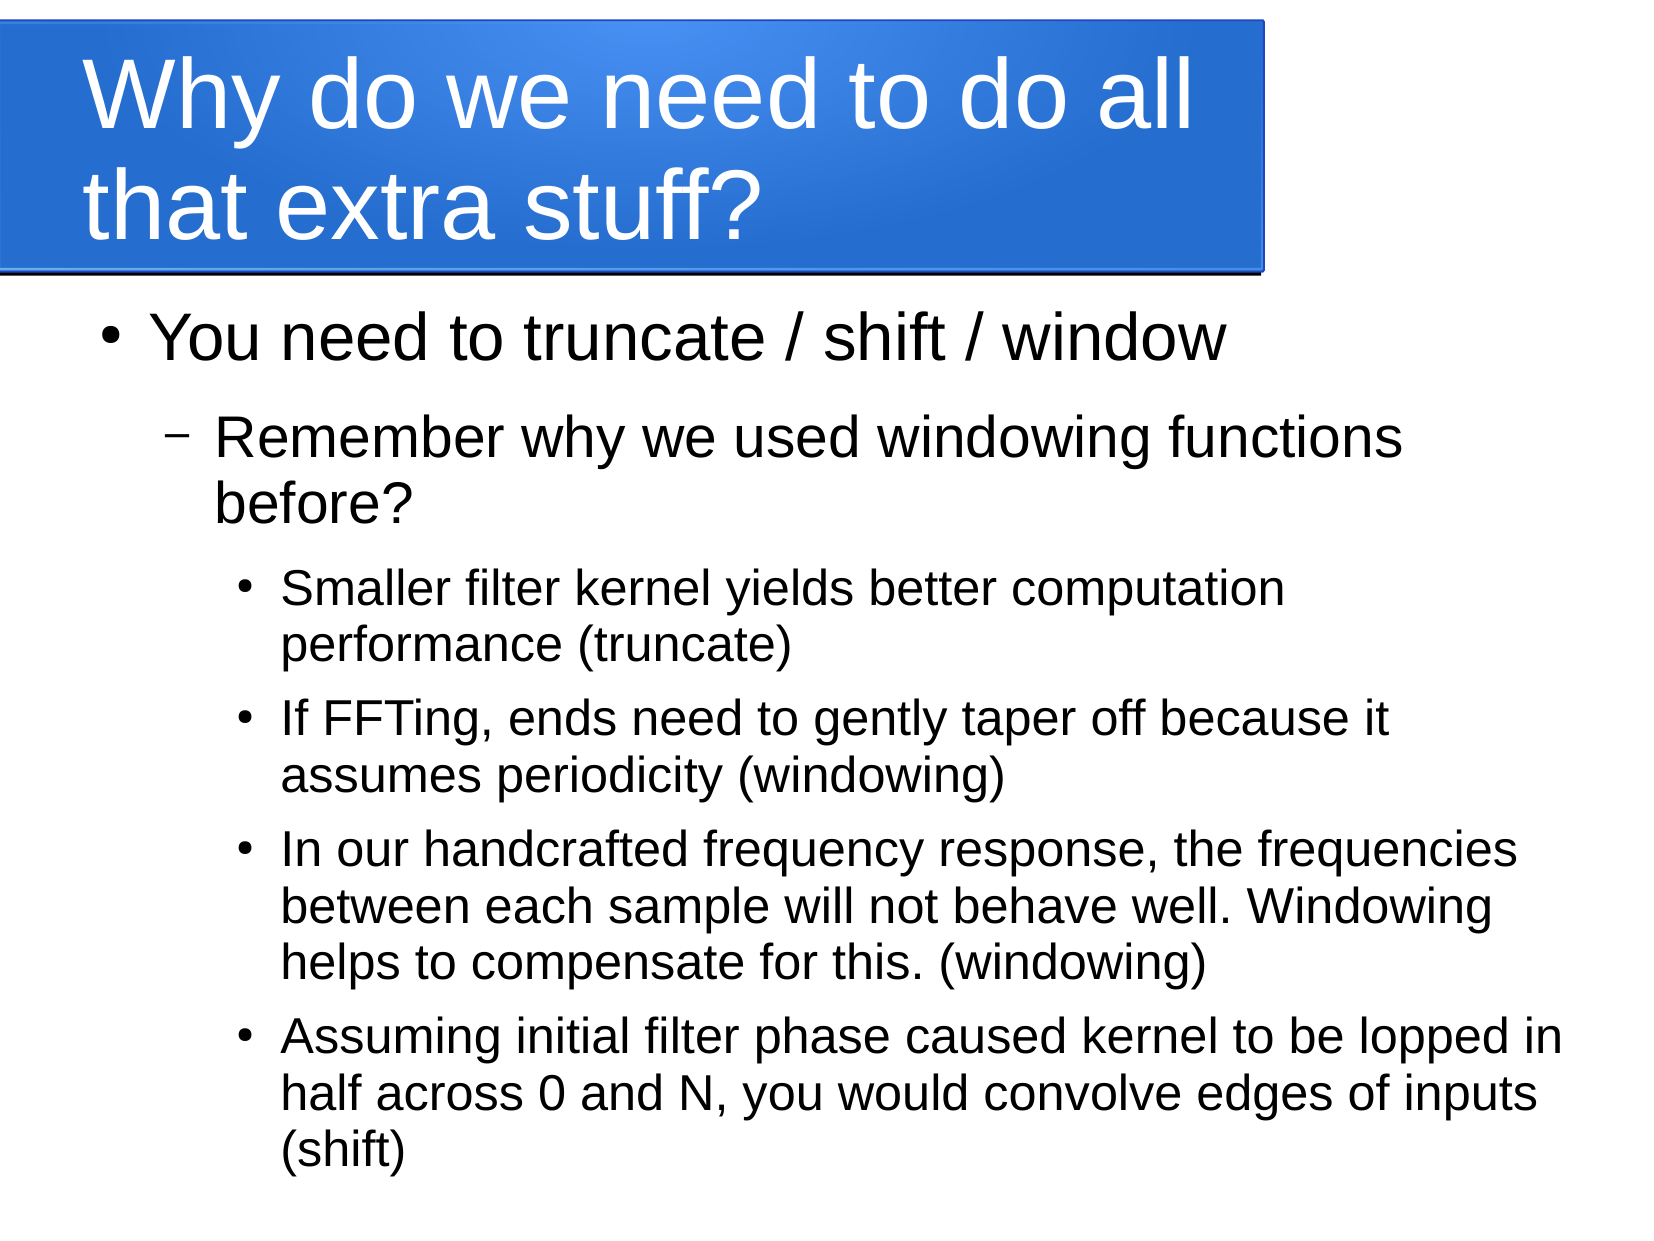

# Why do we need to do all that extra stuff?
You need to truncate / shift / window
Remember why we used windowing functions before?
Smaller filter kernel yields better computation performance (truncate)
If FFTing, ends need to gently taper off because it assumes periodicity (windowing)
In our handcrafted frequency response, the frequencies between each sample will not behave well. Windowing helps to compensate for this. (windowing)
Assuming initial filter phase caused kernel to be lopped in half across 0 and N, you would convolve edges of inputs (shift)